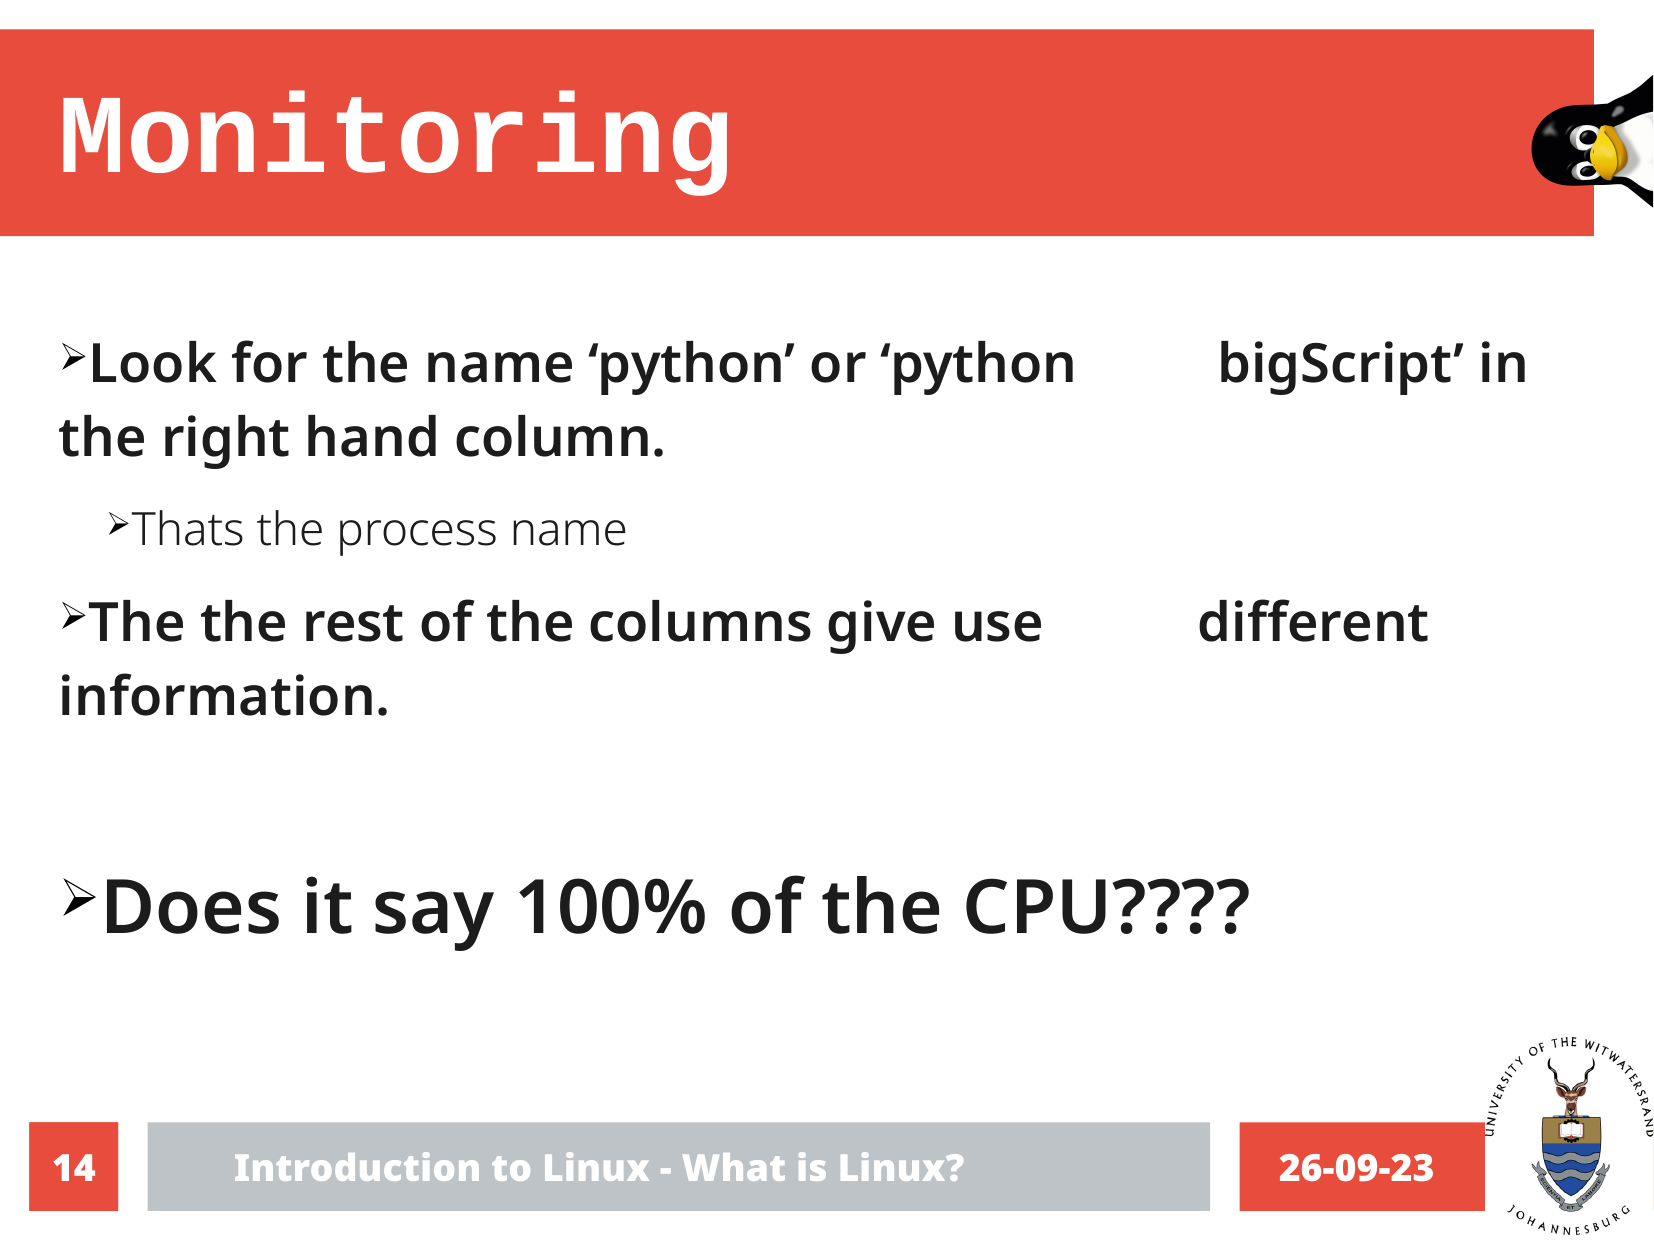

# Monitoring
Look for the name ‘python’ or ‘python bigScript’ in the right hand column.
Thats the process name
The the rest of the columns give use different information.
Does it say 100% of the CPU????
14
 Introduction to Linux - What is Linux?